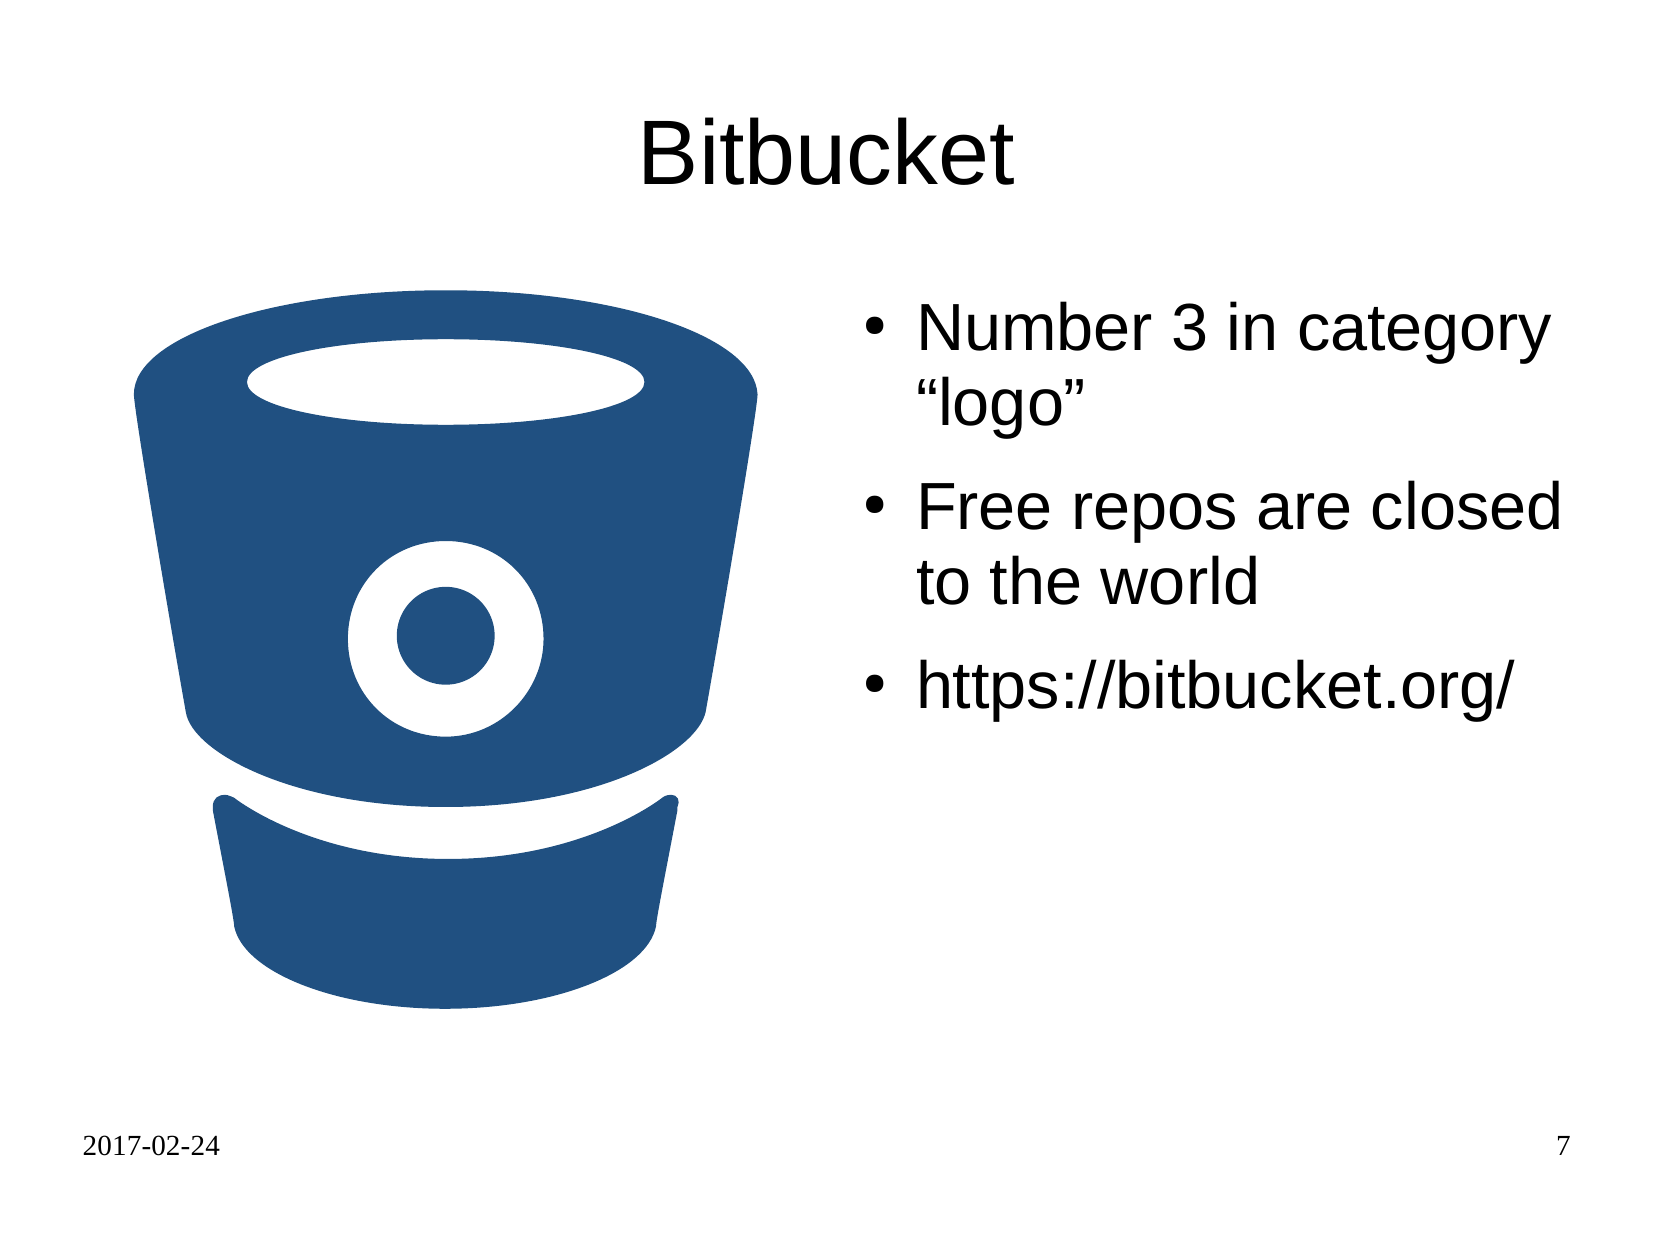

# Bitbucket
Number 3 in category “logo”
Free repos are closed to the world
https://bitbucket.org/
2017-02-24
7